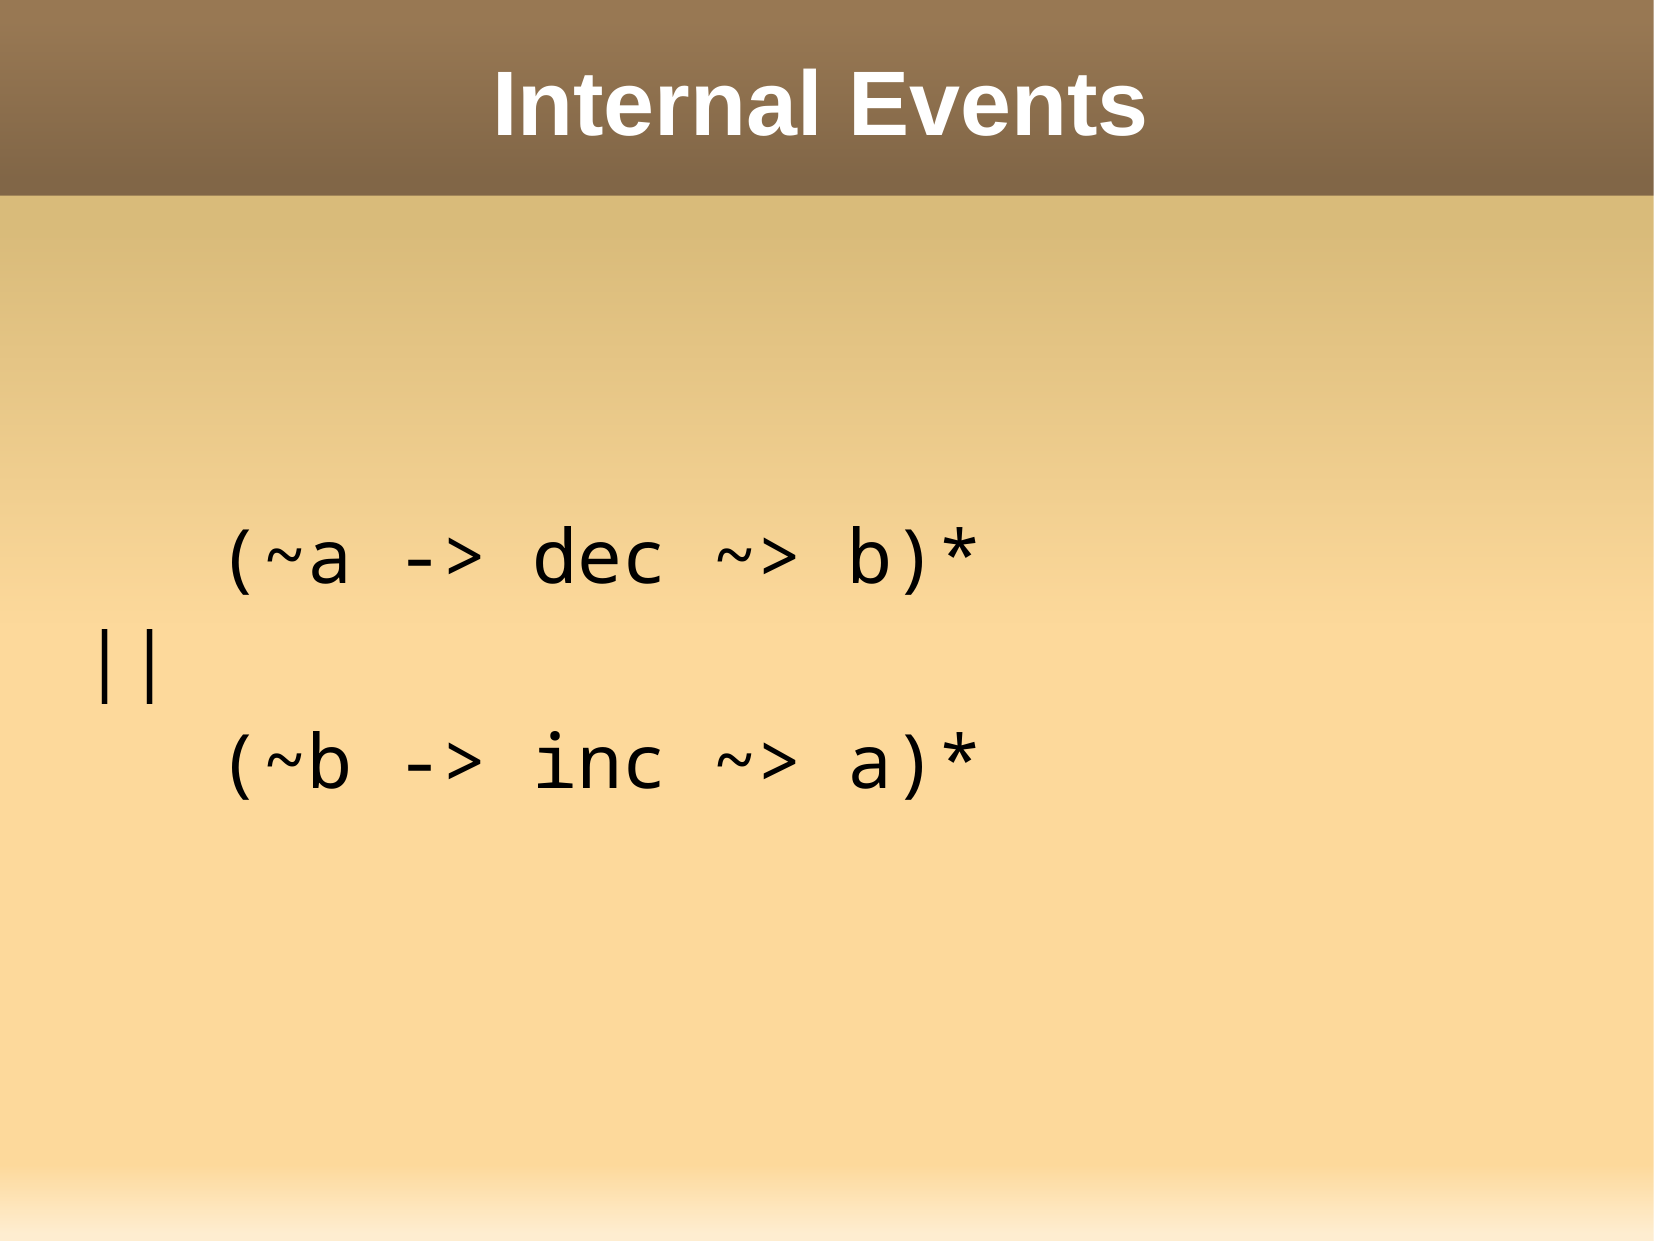

# Internal Events
 (~a -> dec ~> b)*
||
 (~b -> inc ~> a)*